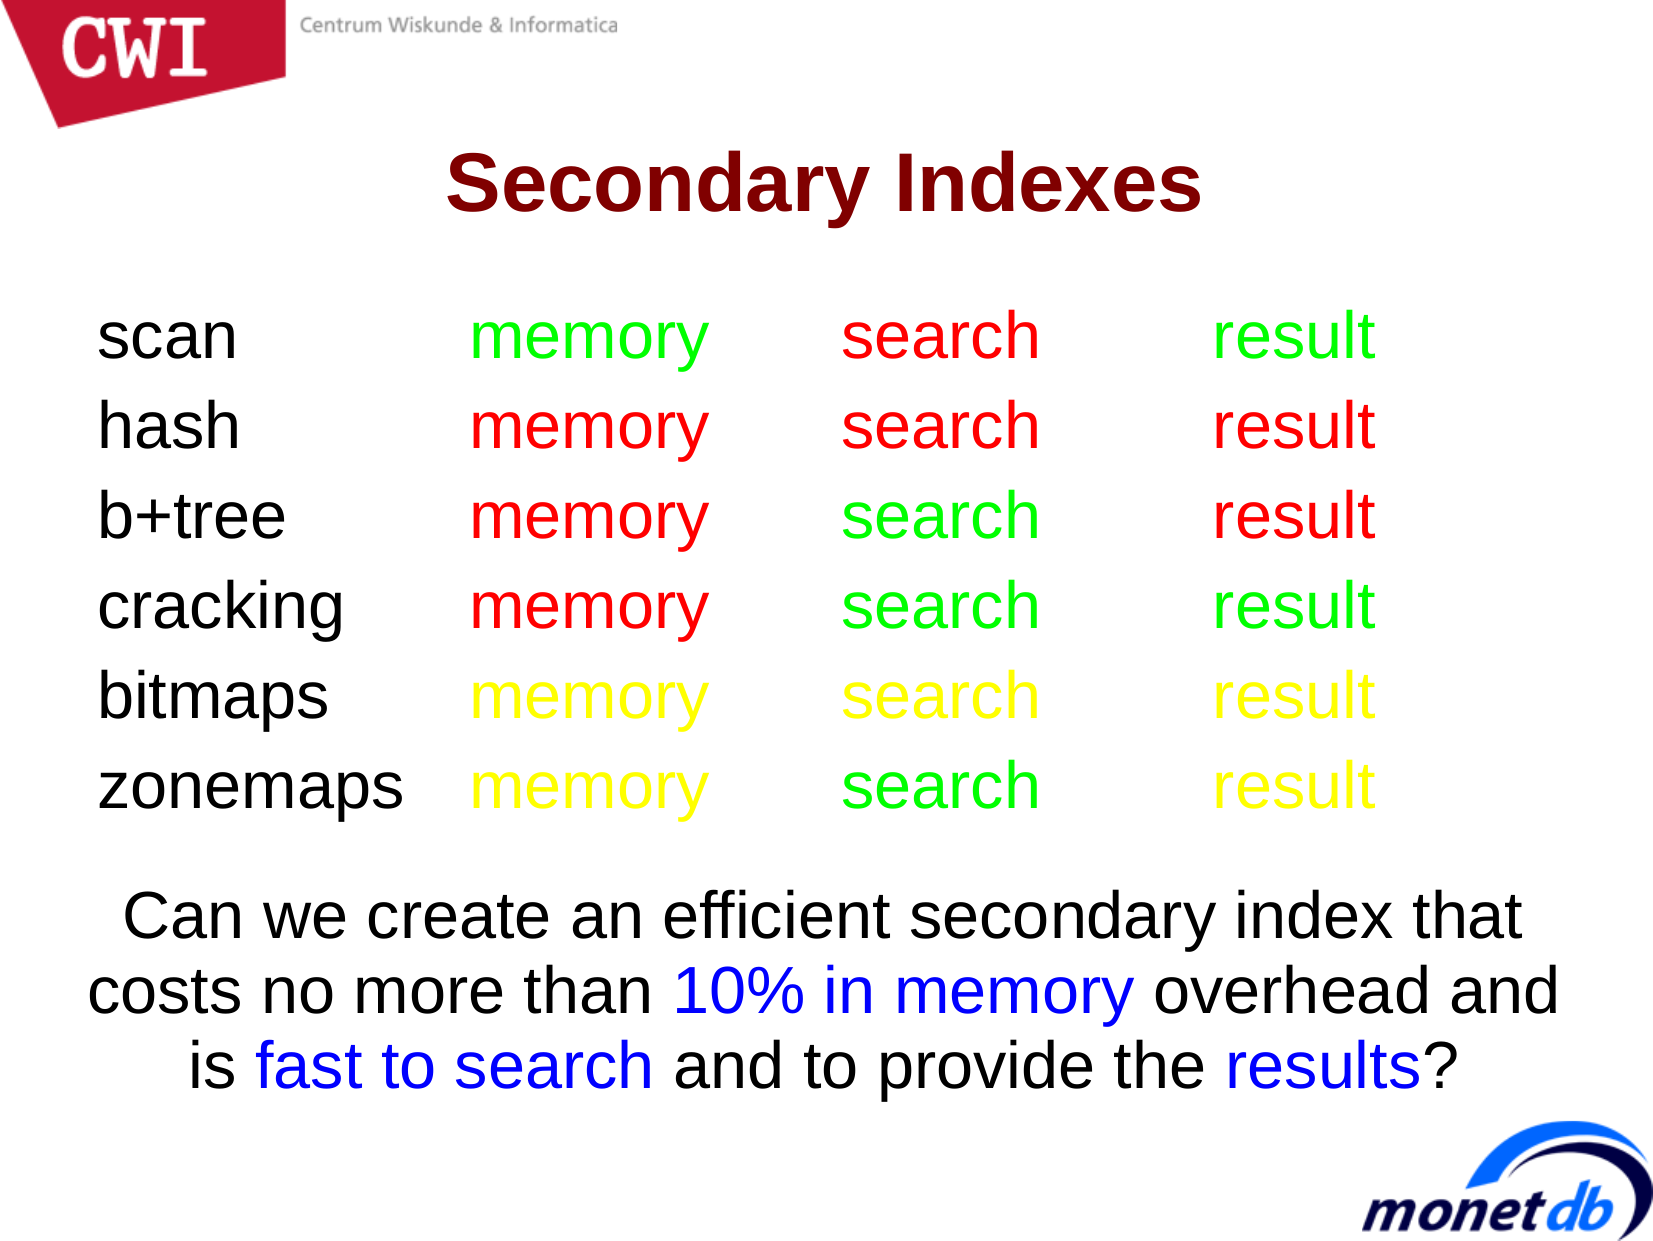

# Secondary Indexes
| scan | memory | search | result |
| --- | --- | --- | --- |
| hash | memory | search | result |
| b+tree | memory | search | result |
| cracking | memory | search | result |
| bitmaps | memory | search | result |
| zonemaps | memory | search | result |
Can we create an efficient secondary index that costs no more than 10% in memory overhead and is fast to search and to provide the results?